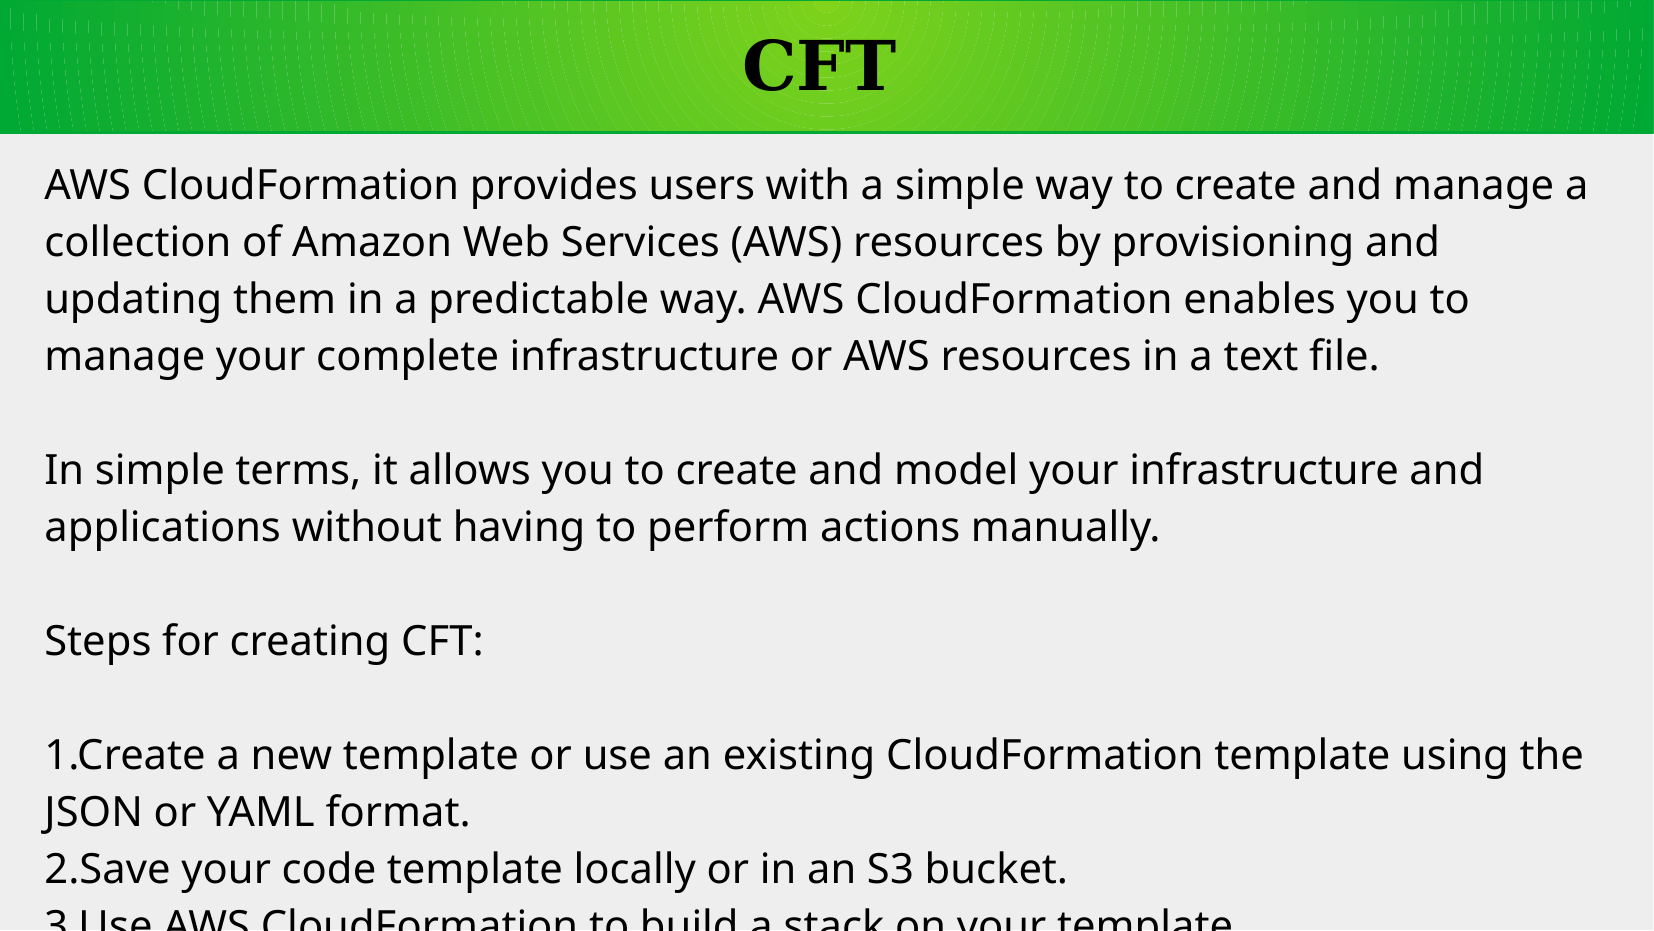

# CFT
AWS CloudFormation provides users with a simple way to create and manage a collection of Amazon Web Services (AWS) resources by provisioning and updating them in a predictable way. AWS CloudFormation enables you to manage your complete infrastructure or AWS resources in a text file.
In simple terms, it allows you to create and model your infrastructure and applications without having to perform actions manually.
Steps for creating CFT:
1.Create a new template or use an existing CloudFormation template using the JSON or YAML format.
2.Save your code template locally or in an S3 bucket.
3.Use AWS CloudFormation to build a stack on your template.
4.AWS CloudFormation constructs and configures the stack resources that you have specified in your template.